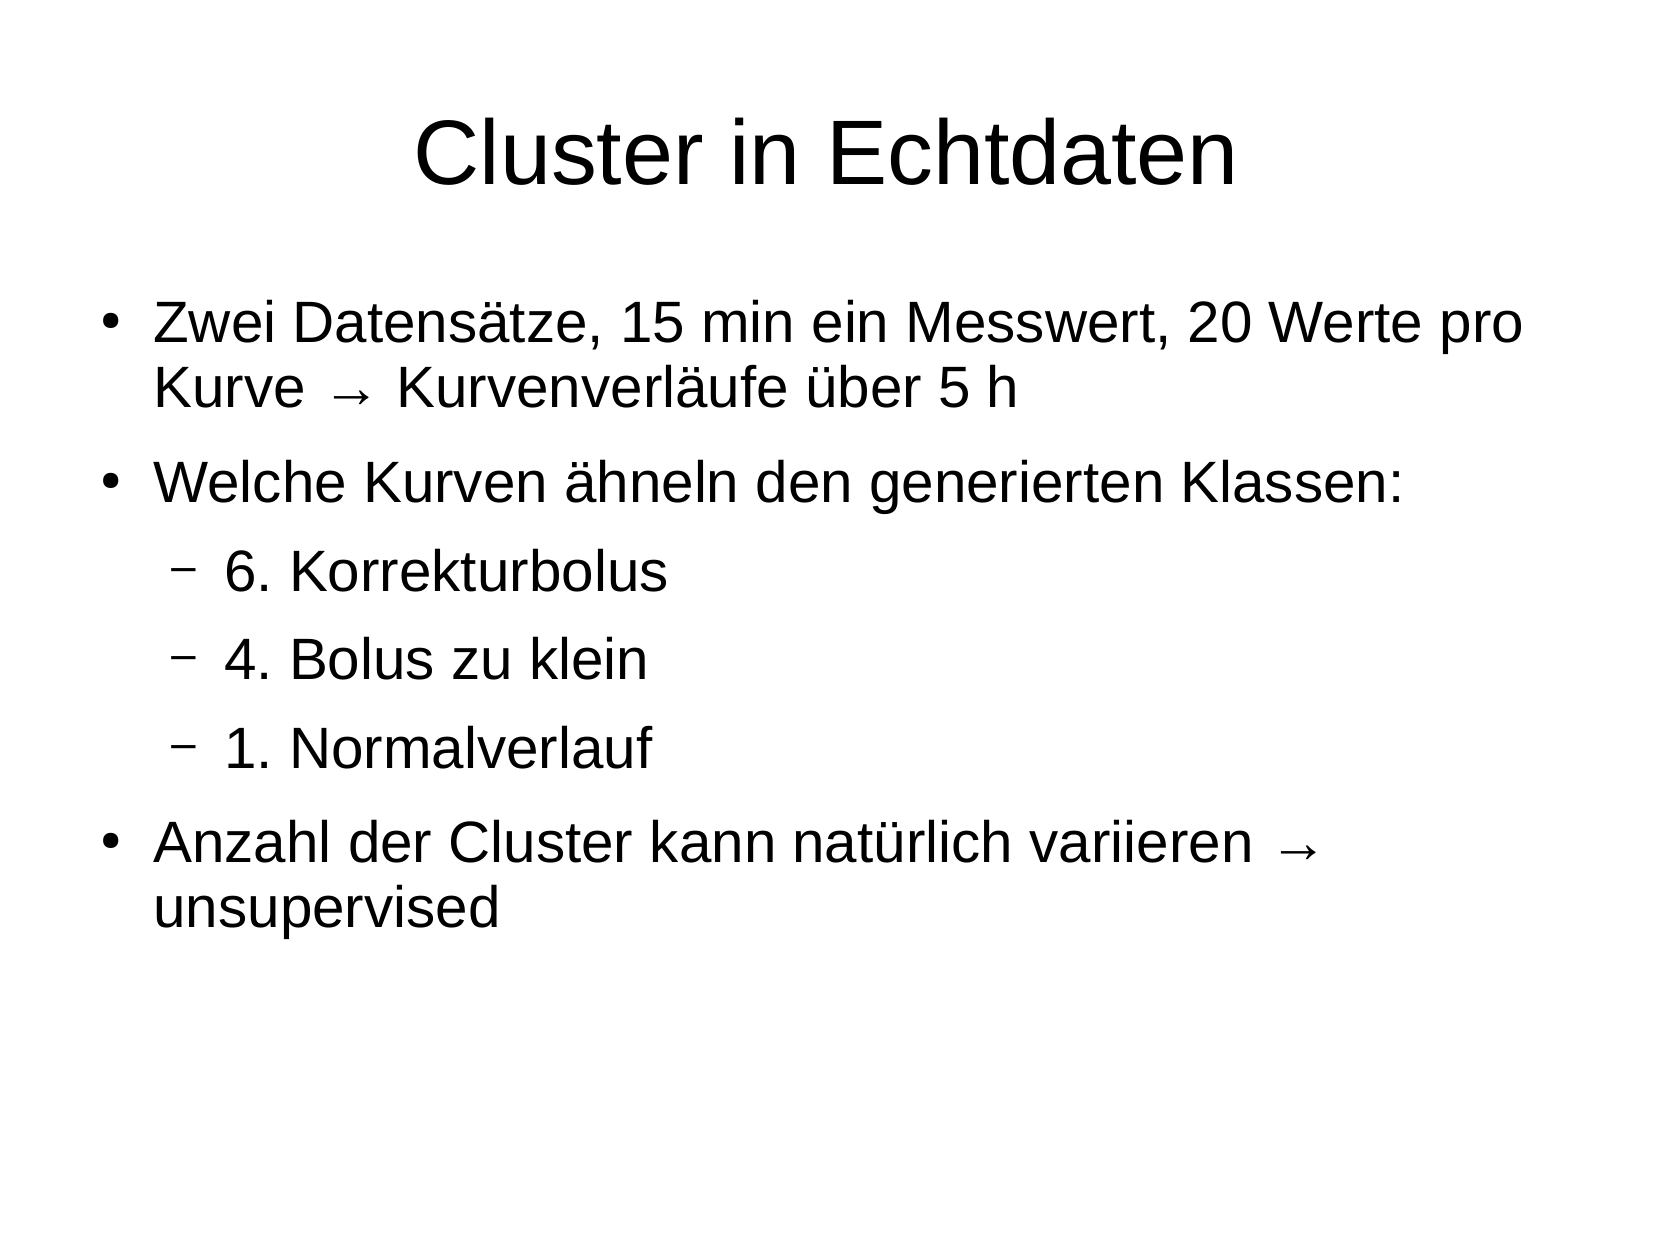

# Cluster in Echtdaten
Zwei Datensätze, 15 min ein Messwert, 20 Werte pro Kurve → Kurvenverläufe über 5 h
Welche Kurven ähneln den generierten Klassen:
6. Korrekturbolus
4. Bolus zu klein
1. Normalverlauf
Anzahl der Cluster kann natürlich variieren → unsupervised